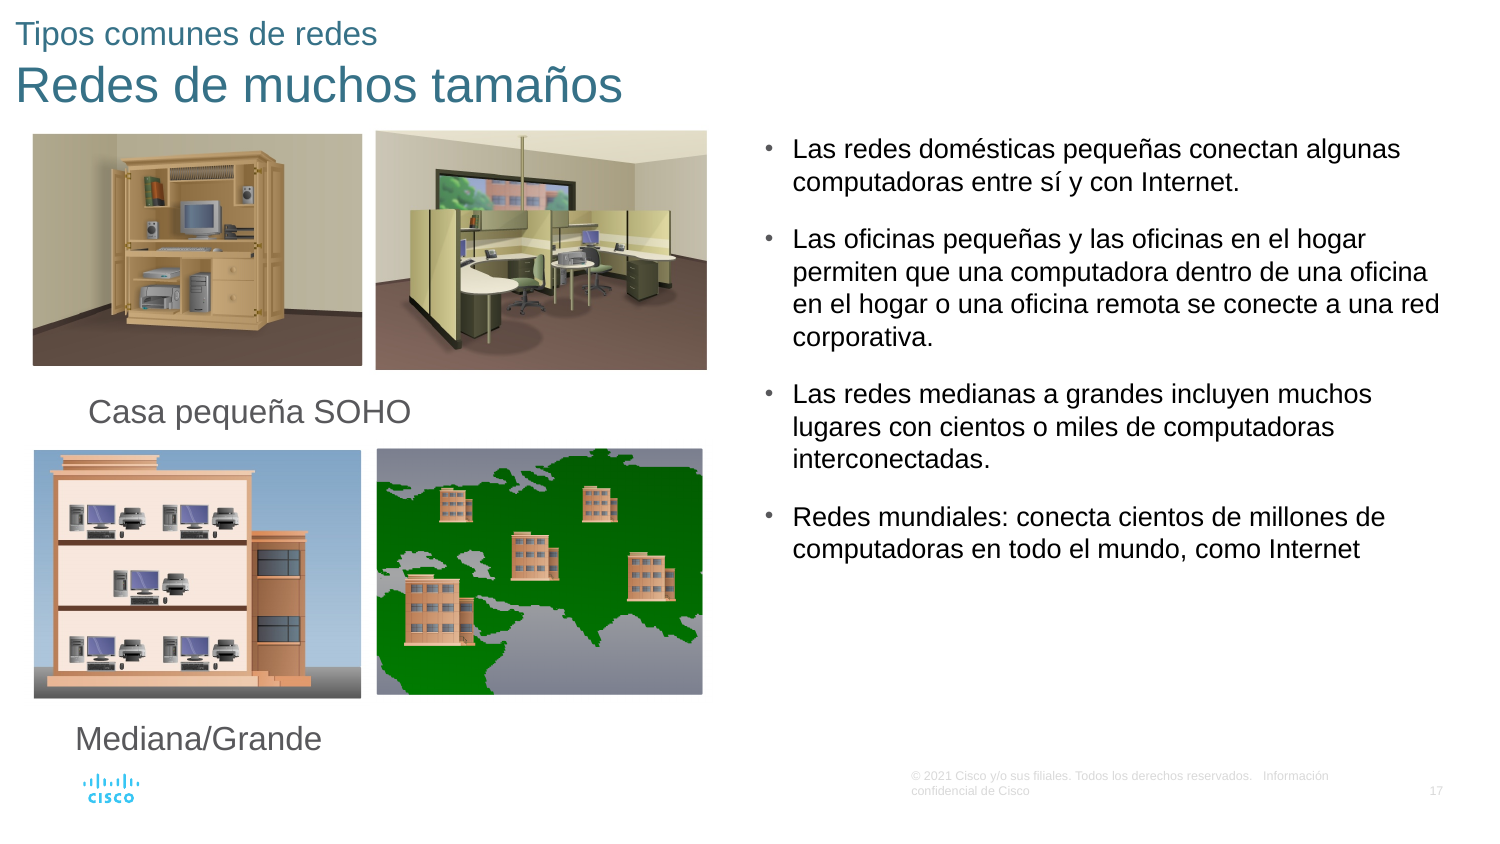

# Tipos comunes de redes Redes de muchos tamaños
Las redes domésticas pequeñas conectan algunas computadoras entre sí y con Internet.
Las oficinas pequeñas y las oficinas en el hogar permiten que una computadora dentro de una oficina en el hogar o una oficina remota se conecte a una red corporativa.
Las redes medianas a grandes incluyen muchos lugares con cientos o miles de computadoras interconectadas.
Redes mundiales: conecta cientos de millones de computadoras en todo el mundo, como Internet
 Casa pequeña SOHO
 Mediana/Grande